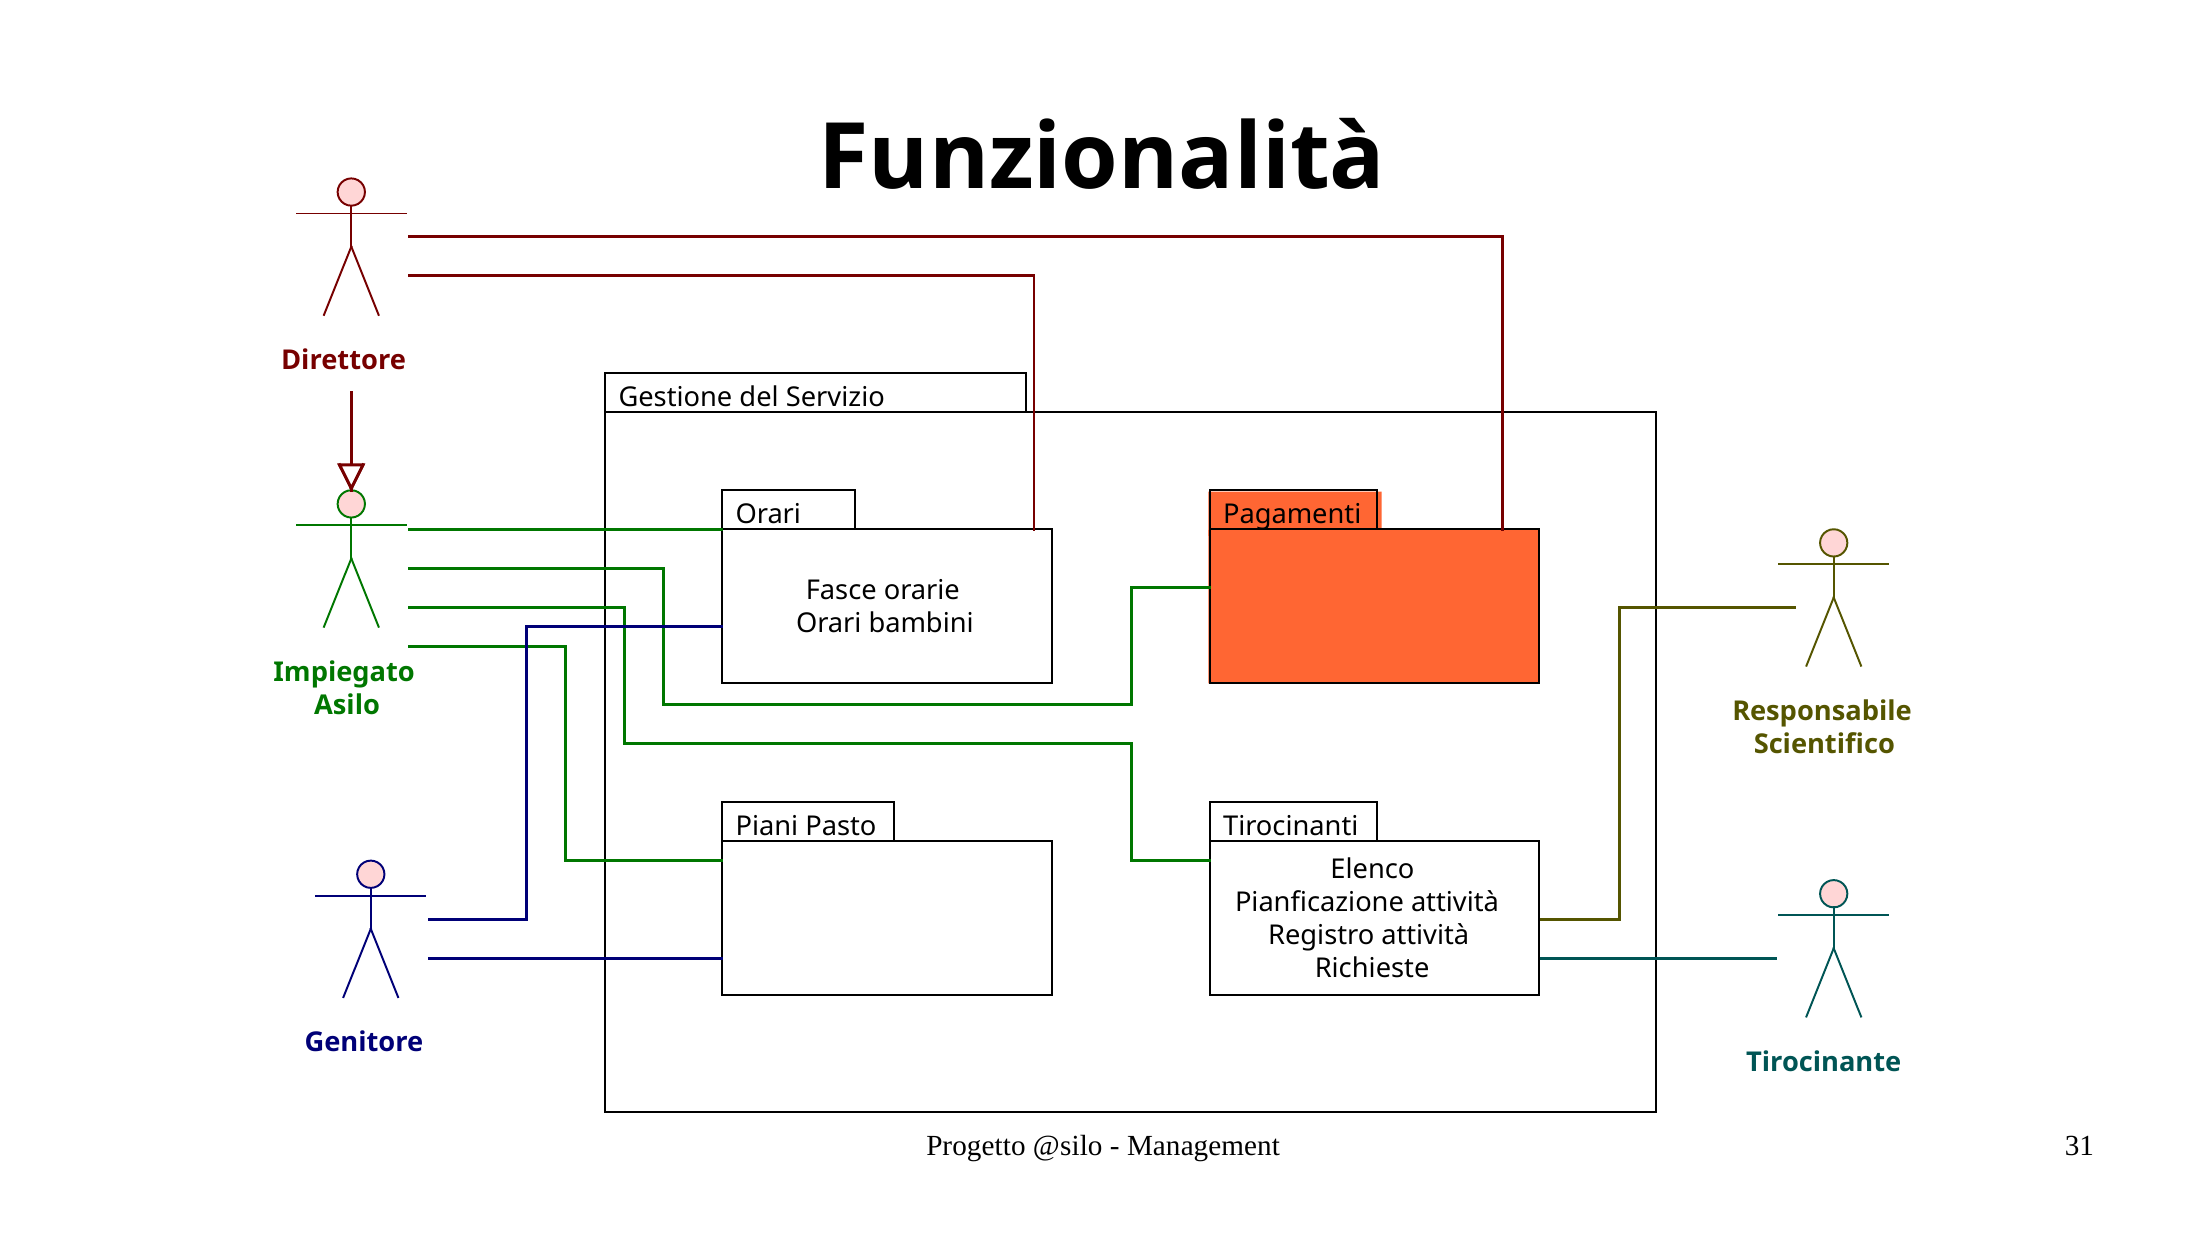

# Funzionalità
Progetto @silo - Management
31